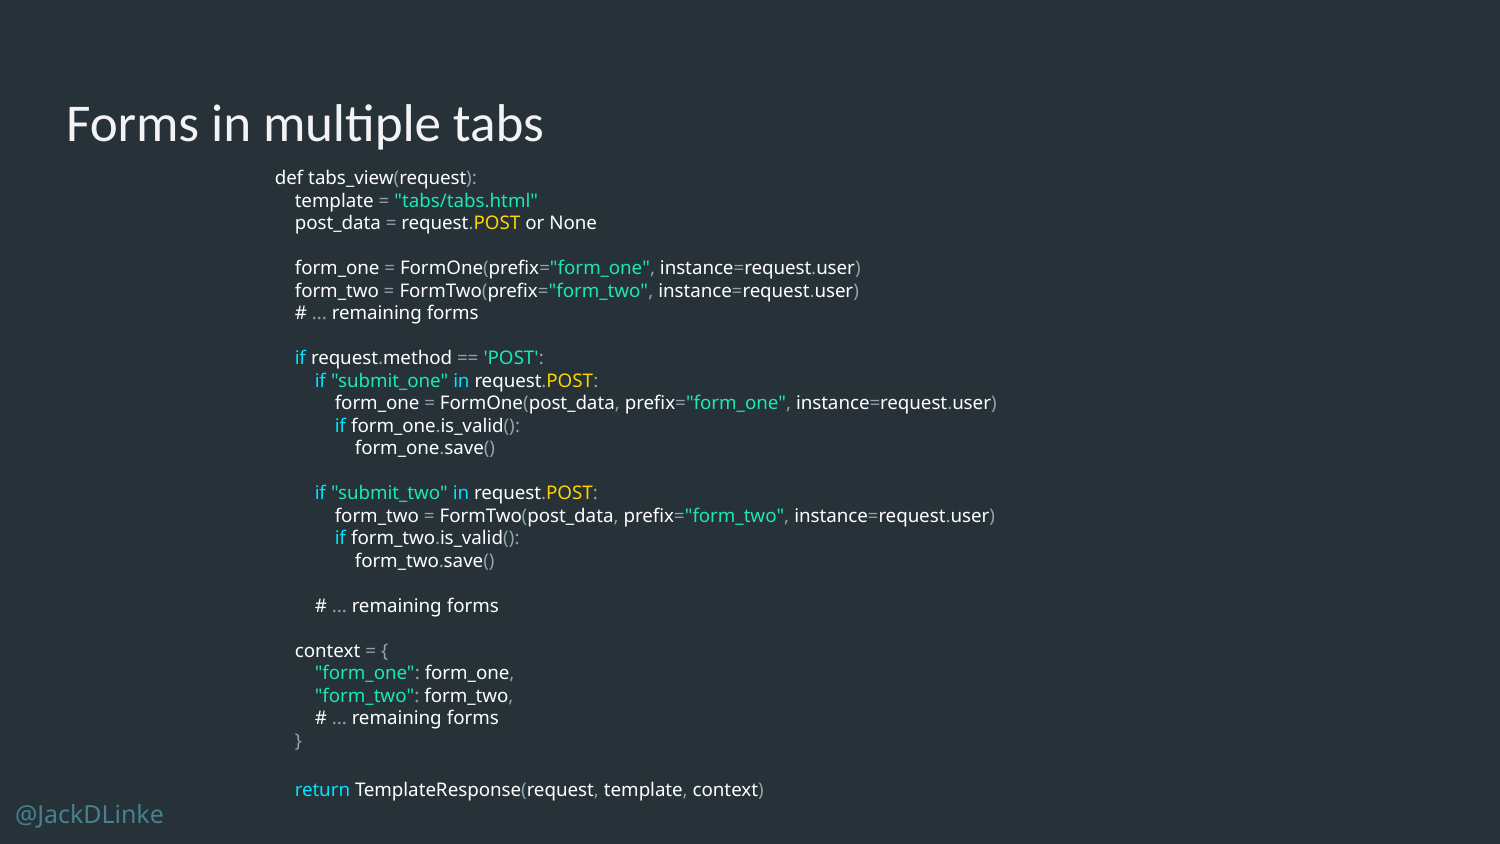

# Forms in multiple tabs
def tabs_view(request):
 template = "tabs/tabs.html"
 post_data = request.POST or None
 form_one = FormOne(prefix="form_one", instance=request.user)
 form_two = FormTwo(prefix="form_two", instance=request.user)
 # ... remaining forms
 if request.method == 'POST':
 if "submit_one" in request.POST:
 form_one = FormOne(post_data, prefix="form_one", instance=request.user)
 if form_one.is_valid():
 form_one.save()
 if "submit_two" in request.POST:
 form_two = FormTwo(post_data, prefix="form_two", instance=request.user)
 if form_two.is_valid():
 form_two.save()
 # ... remaining forms
 context = {
 "form_one": form_one,
 "form_two": form_two,
 # ... remaining forms
 }
 return TemplateResponse(request, template, context)